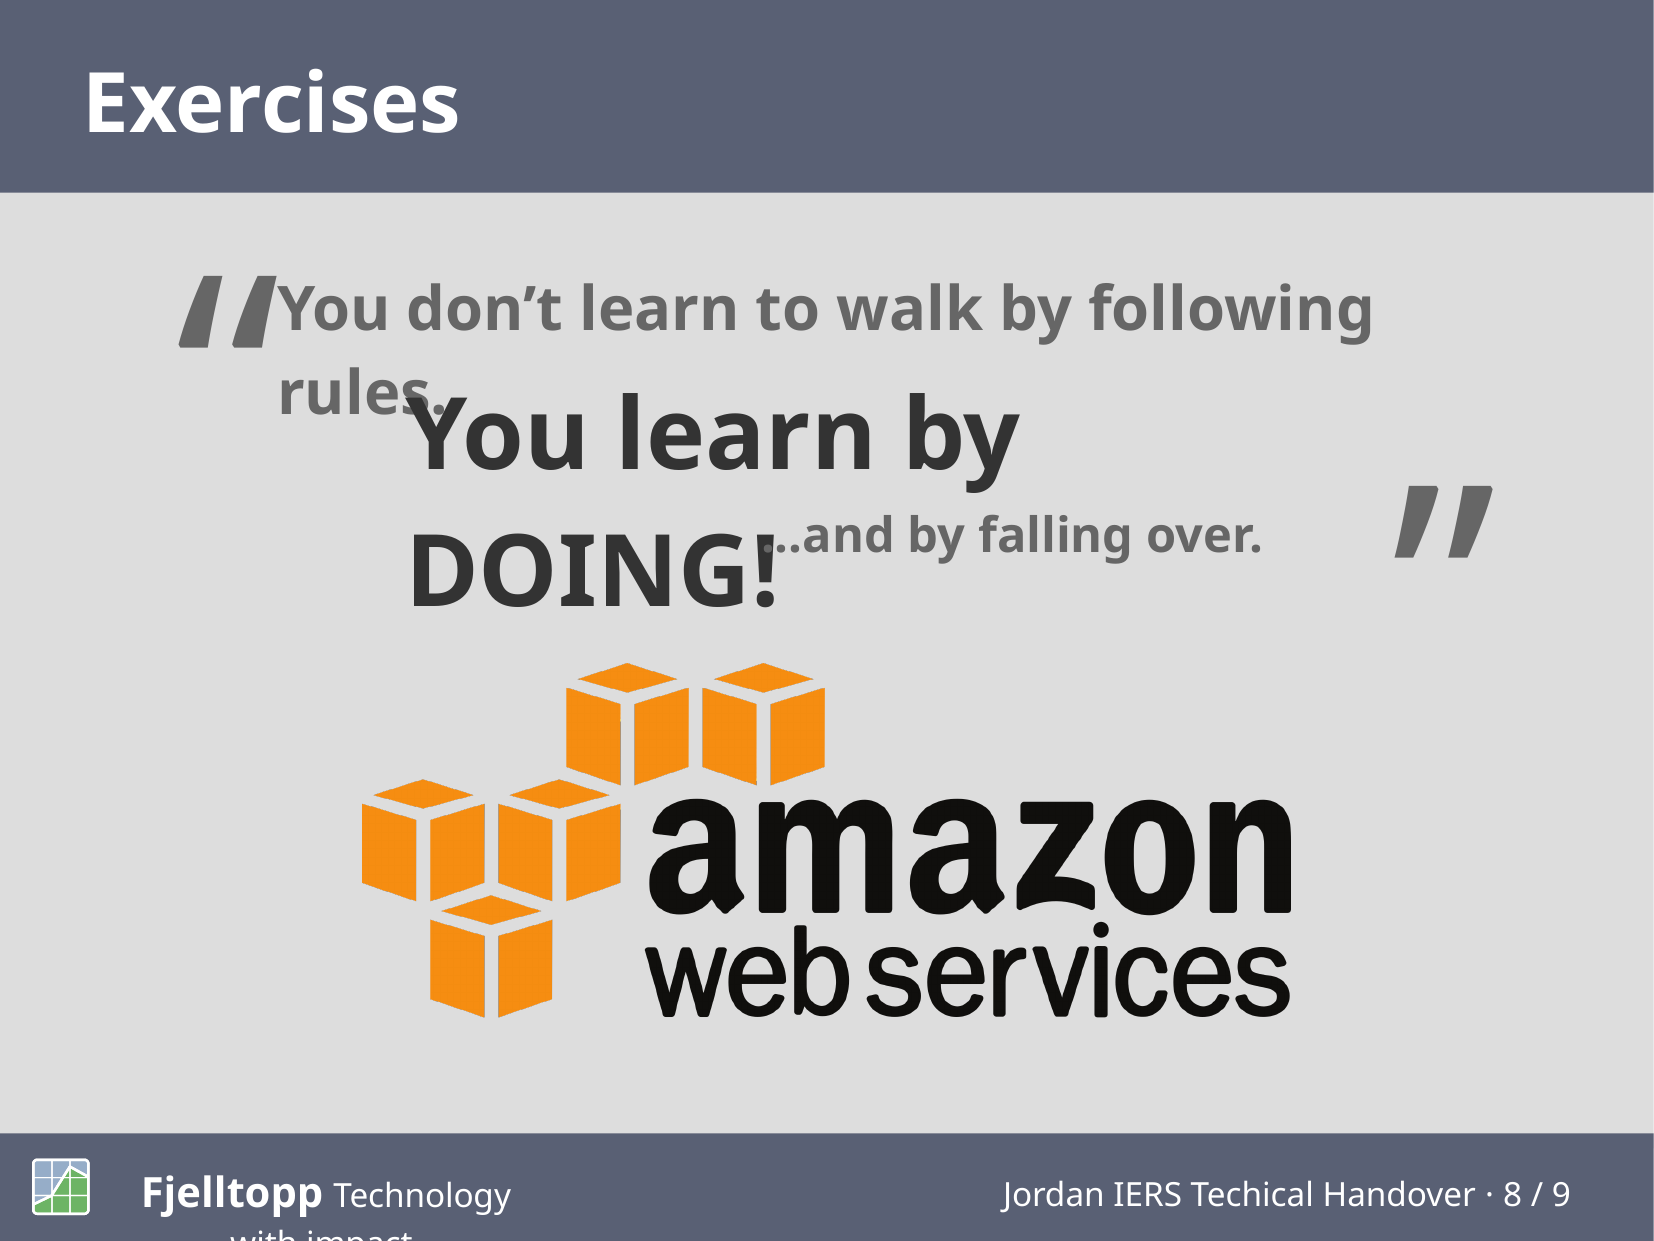

# Exercises
“
You don’t learn to walk by following rules.
You learn by DOING!
”
...and by falling over.
8